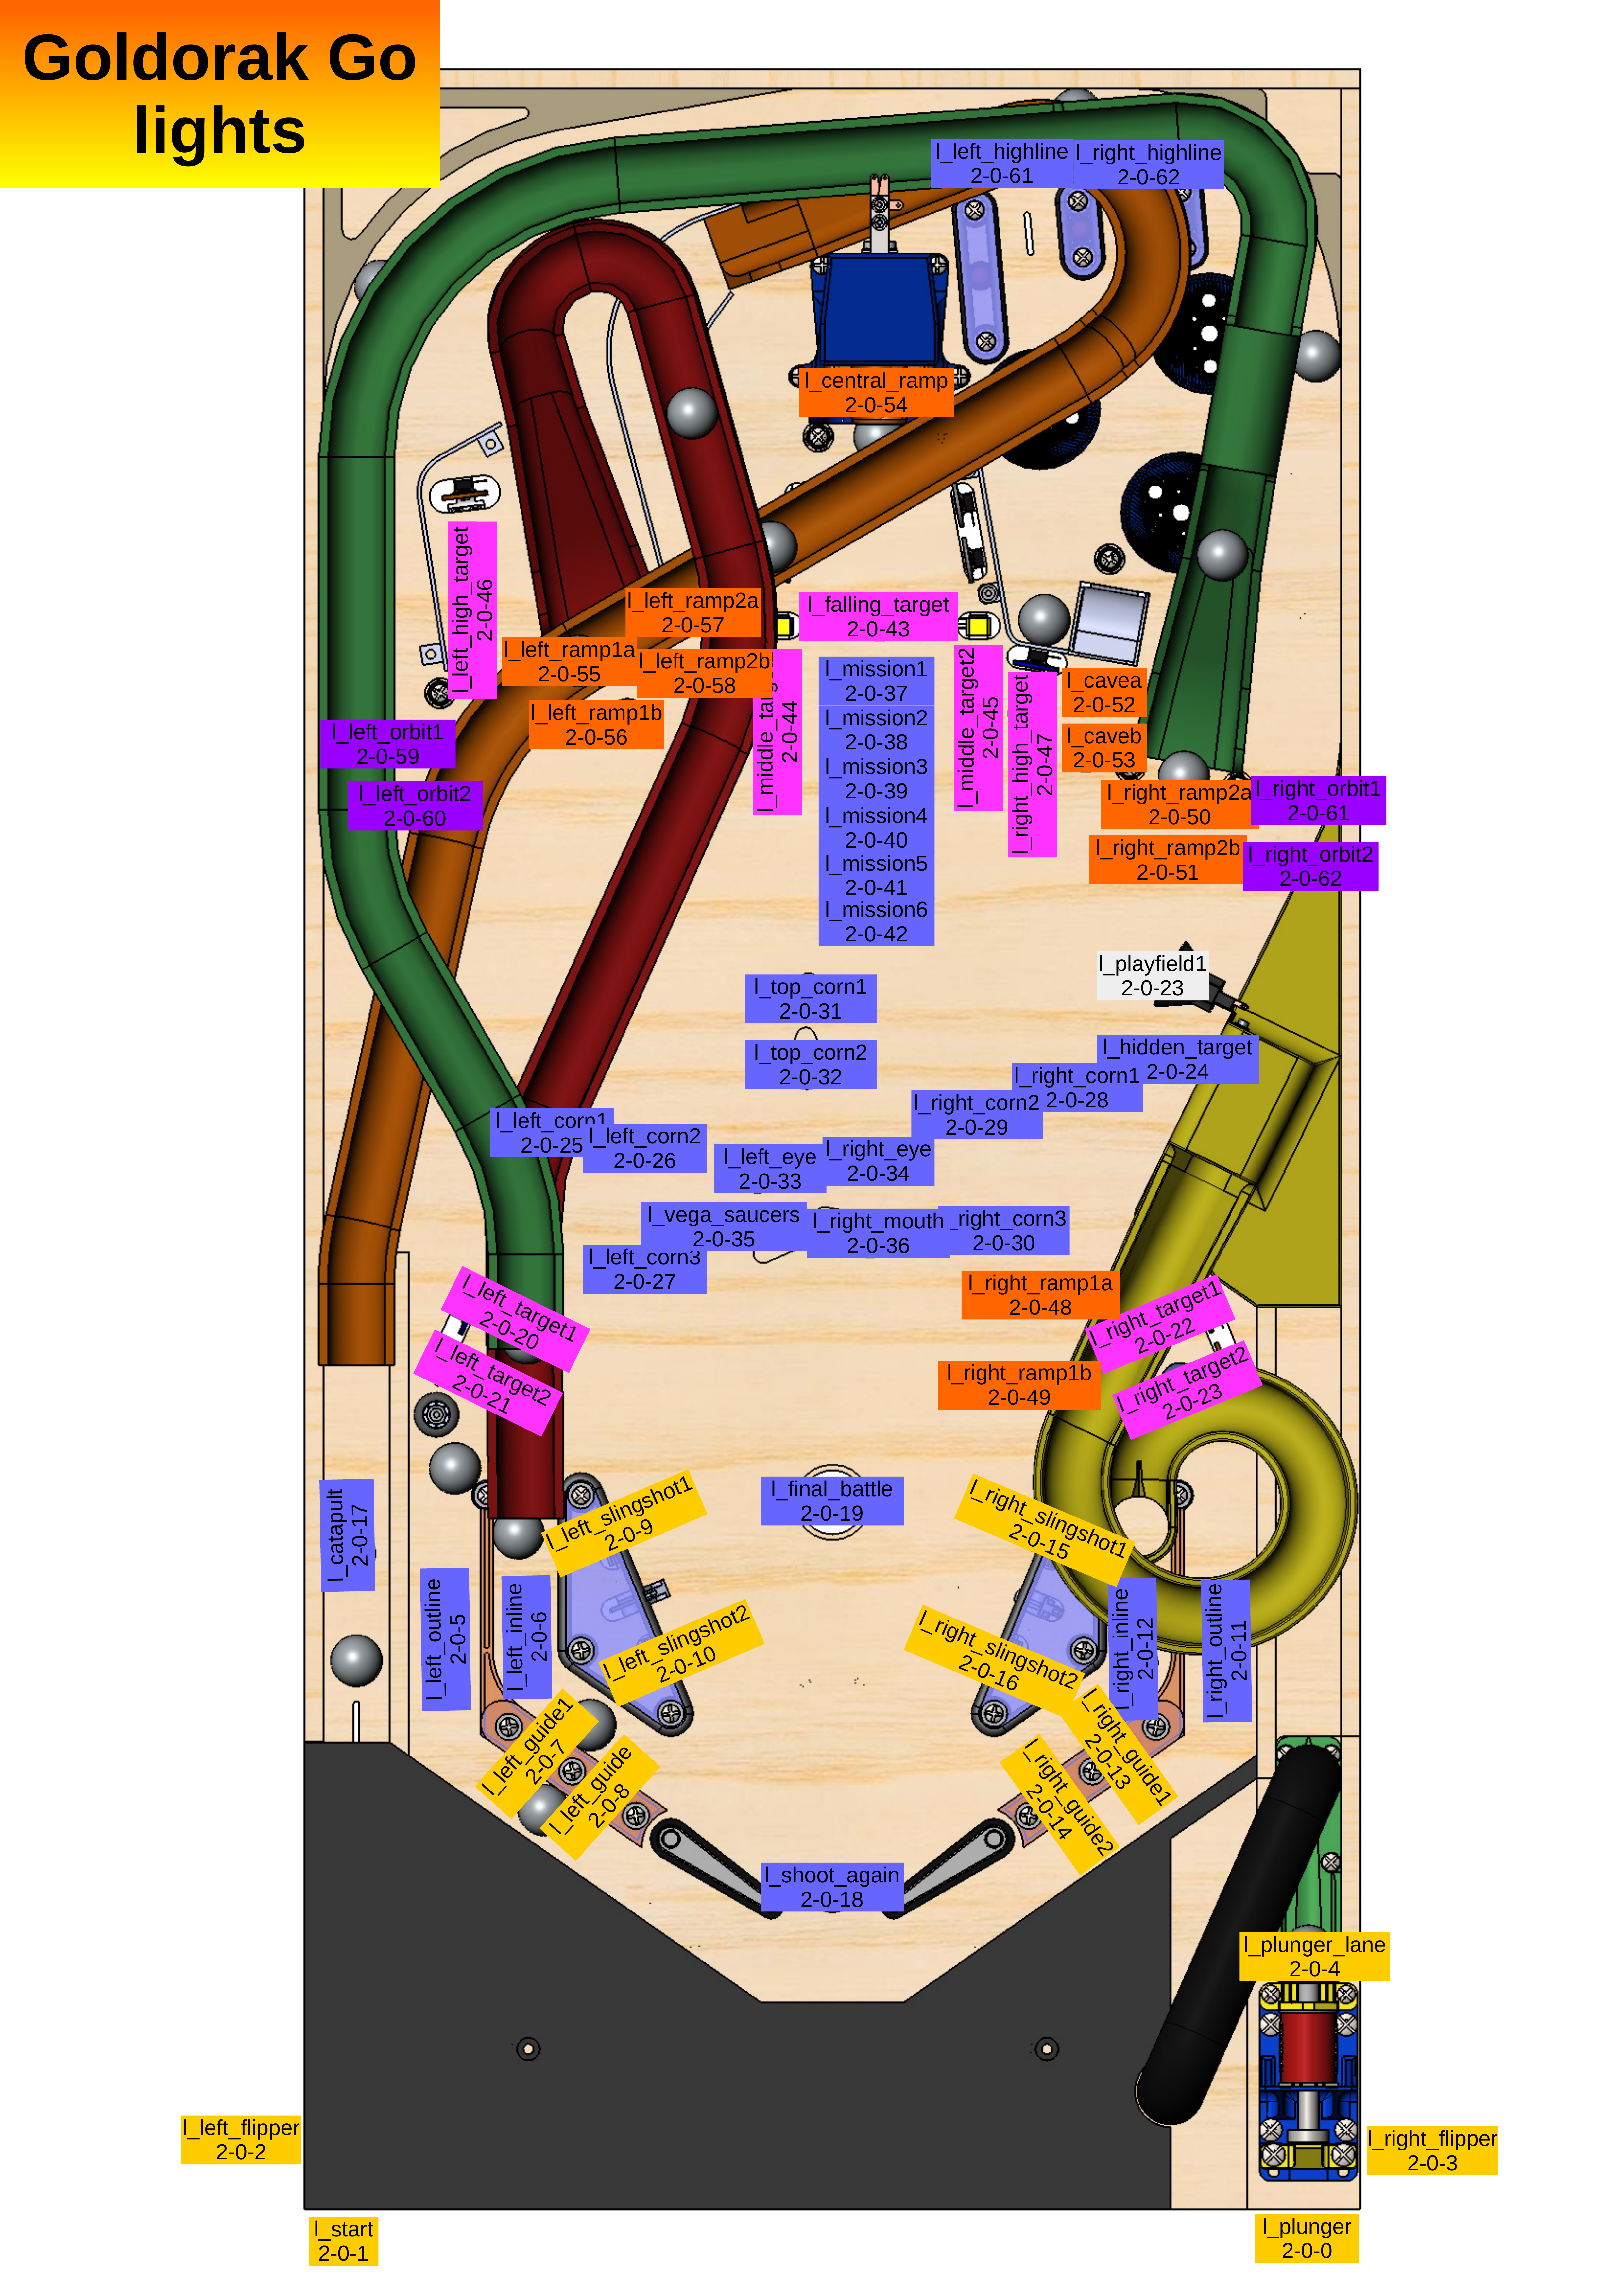

# Goldorak Go lights
l_left_highline 2-0-61
l_right_highline 2-0-62
l_central_ramp 2-0-54
l_left_high_target 2-0-46
l_left_ramp2a 2-0-57
l_falling_target 2-0-43
l_left_ramp1a 2-0-55
l_left_ramp2b 2-0-58
l_mission1 2-0-37
l_cavea 2-0-52
l_left_ramp1b 2-0-56
l_middle_target2 2-0-45
l_mission2 2-0-38
l_middle_target1 2-0-44
l_left_orbit1 2-0-59
l_caveb 2-0-53
l_right_high_target 2-0-47
l_mission3 2-0-39
l_right_orbit1 2-0-61
l_right_ramp2a 2-0-50
l_left_orbit2 2-0-60
l_mission4 2-0-40
l_right_ramp2b 2-0-51
l_right_orbit2 2-0-62
l_mission5 2-0-41
l_mission6 2-0-42
l_playfield1 2-0-23
l_top_corn1 2-0-31
l_hidden_target 2-0-24
l_top_corn2 2-0-32
l_right_corn1 2-0-28
l_right_corn2 2-0-29
l_left_corn1 2-0-25
l_left_corn2 2-0-26
l_right_eye 2-0-34
l_left_eye 2-0-33
l_vega_saucers 2-0-35
l_right_corn3 2-0-30
l_right_mouth 2-0-36
l_left_corn3 2-0-27
l_right_ramp1a 2-0-48
l_left_target1 2-0-20
l_right_target1 2-0-22
l_left_target2 2-0-21
l_right_ramp1b 2-0-49
l_right_target2 2-0-23
l_final_battle 2-0-19
l_left_slingshot1 2-0-9
l_right_slingshot1 2-0-15
l_catapult 2-0-17
l_left_inline 2-0-6
l_left_outline 2-0-5
l_right_inline 2-0-12
l_right_outline 2-0-11
l_left_slingshot2 2-0-10
l_right_slingshot2 2-0-16
l_left_guide1 2-0-7
l_right_guide1 2-0-13
l_left_guide 2-0-8
l_right_guide2 2-0-14
l_shoot_again 2-0-18
l_plunger_lane 2-0-4
l_left_flipper 2-0-2
l_right_flipper2-0-3
l_plunger 2-0-0
l_start 2-0-1